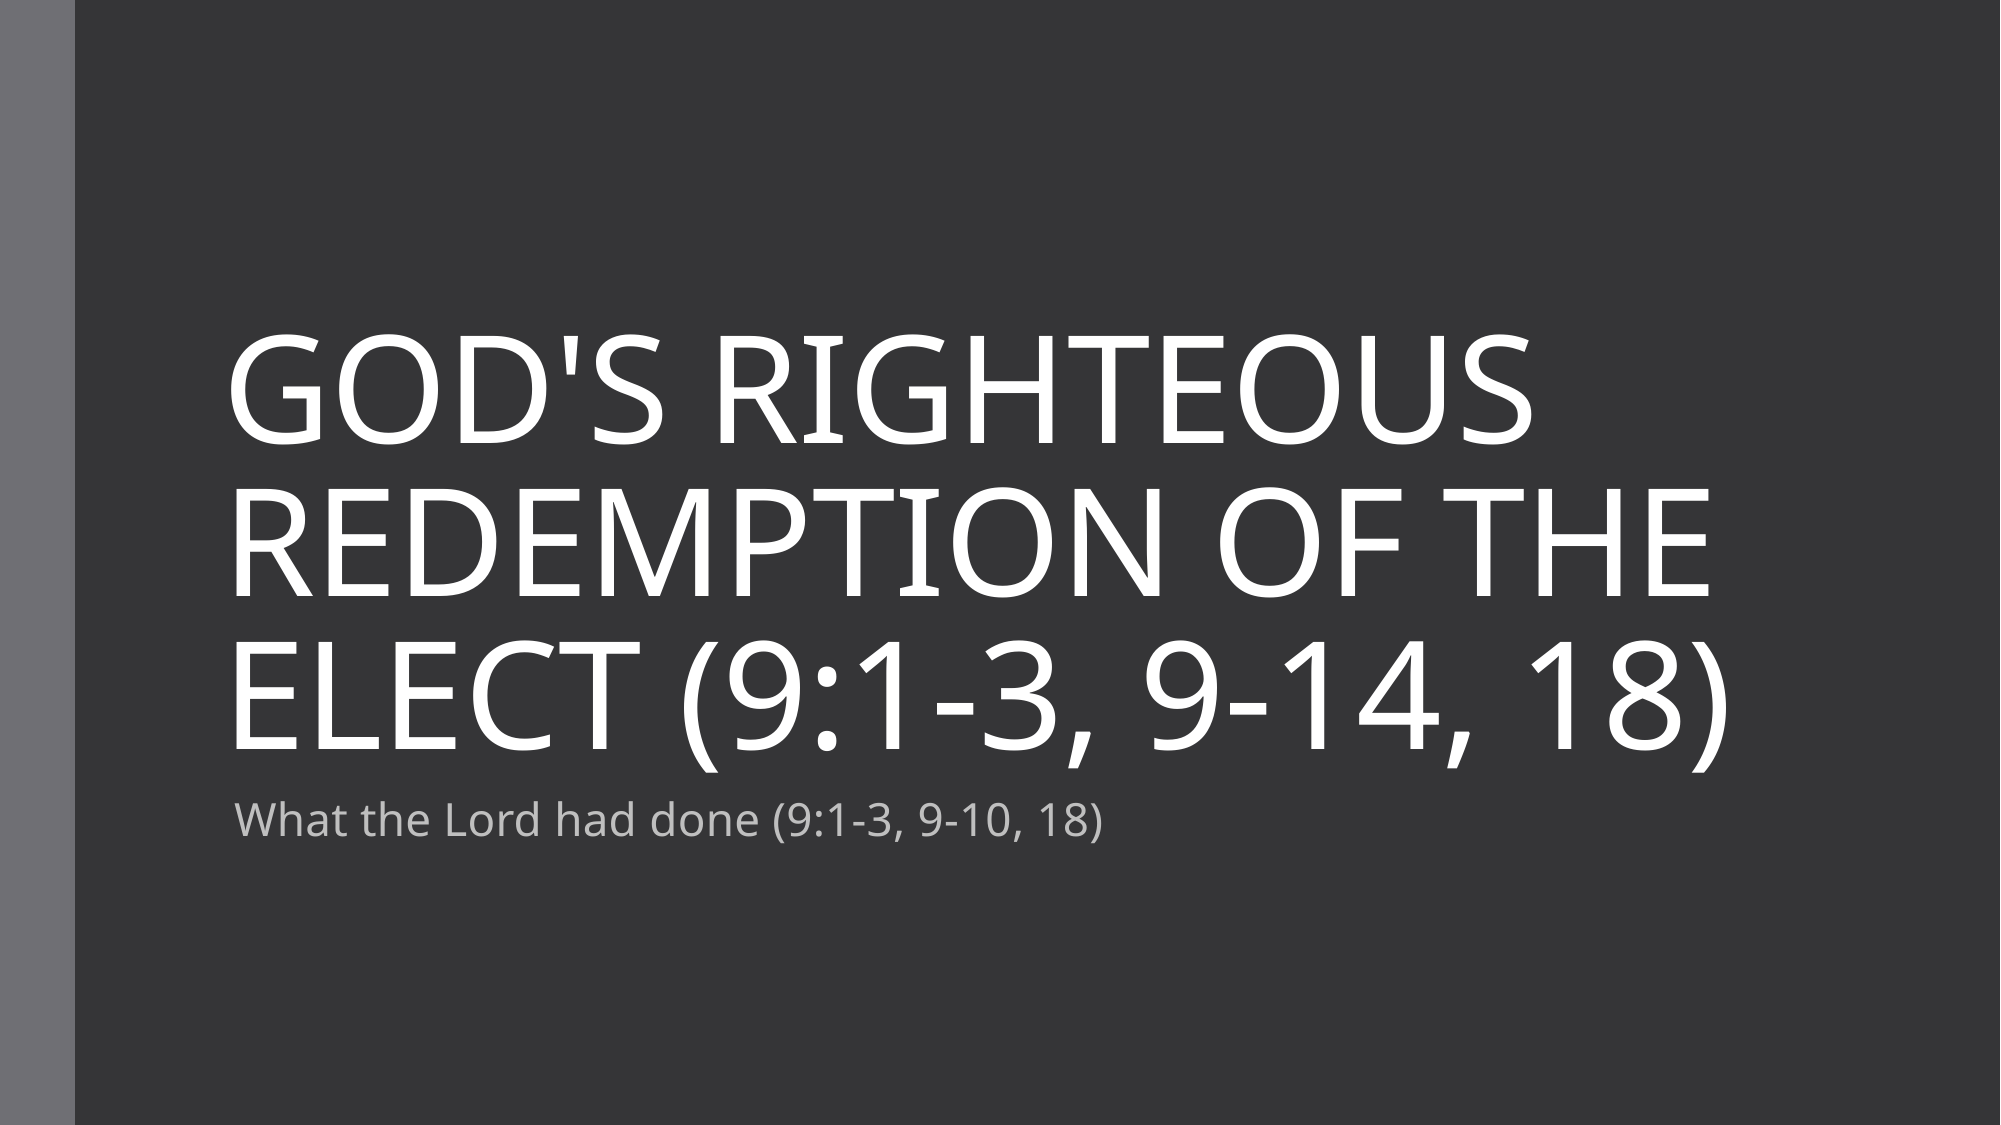

# GOD'S RIGHTEOUS REDEMPTION OF THE ELECT (9:1-3, 9-14, 18)
 What the Lord had done (9:1-3, 9-10, 18)